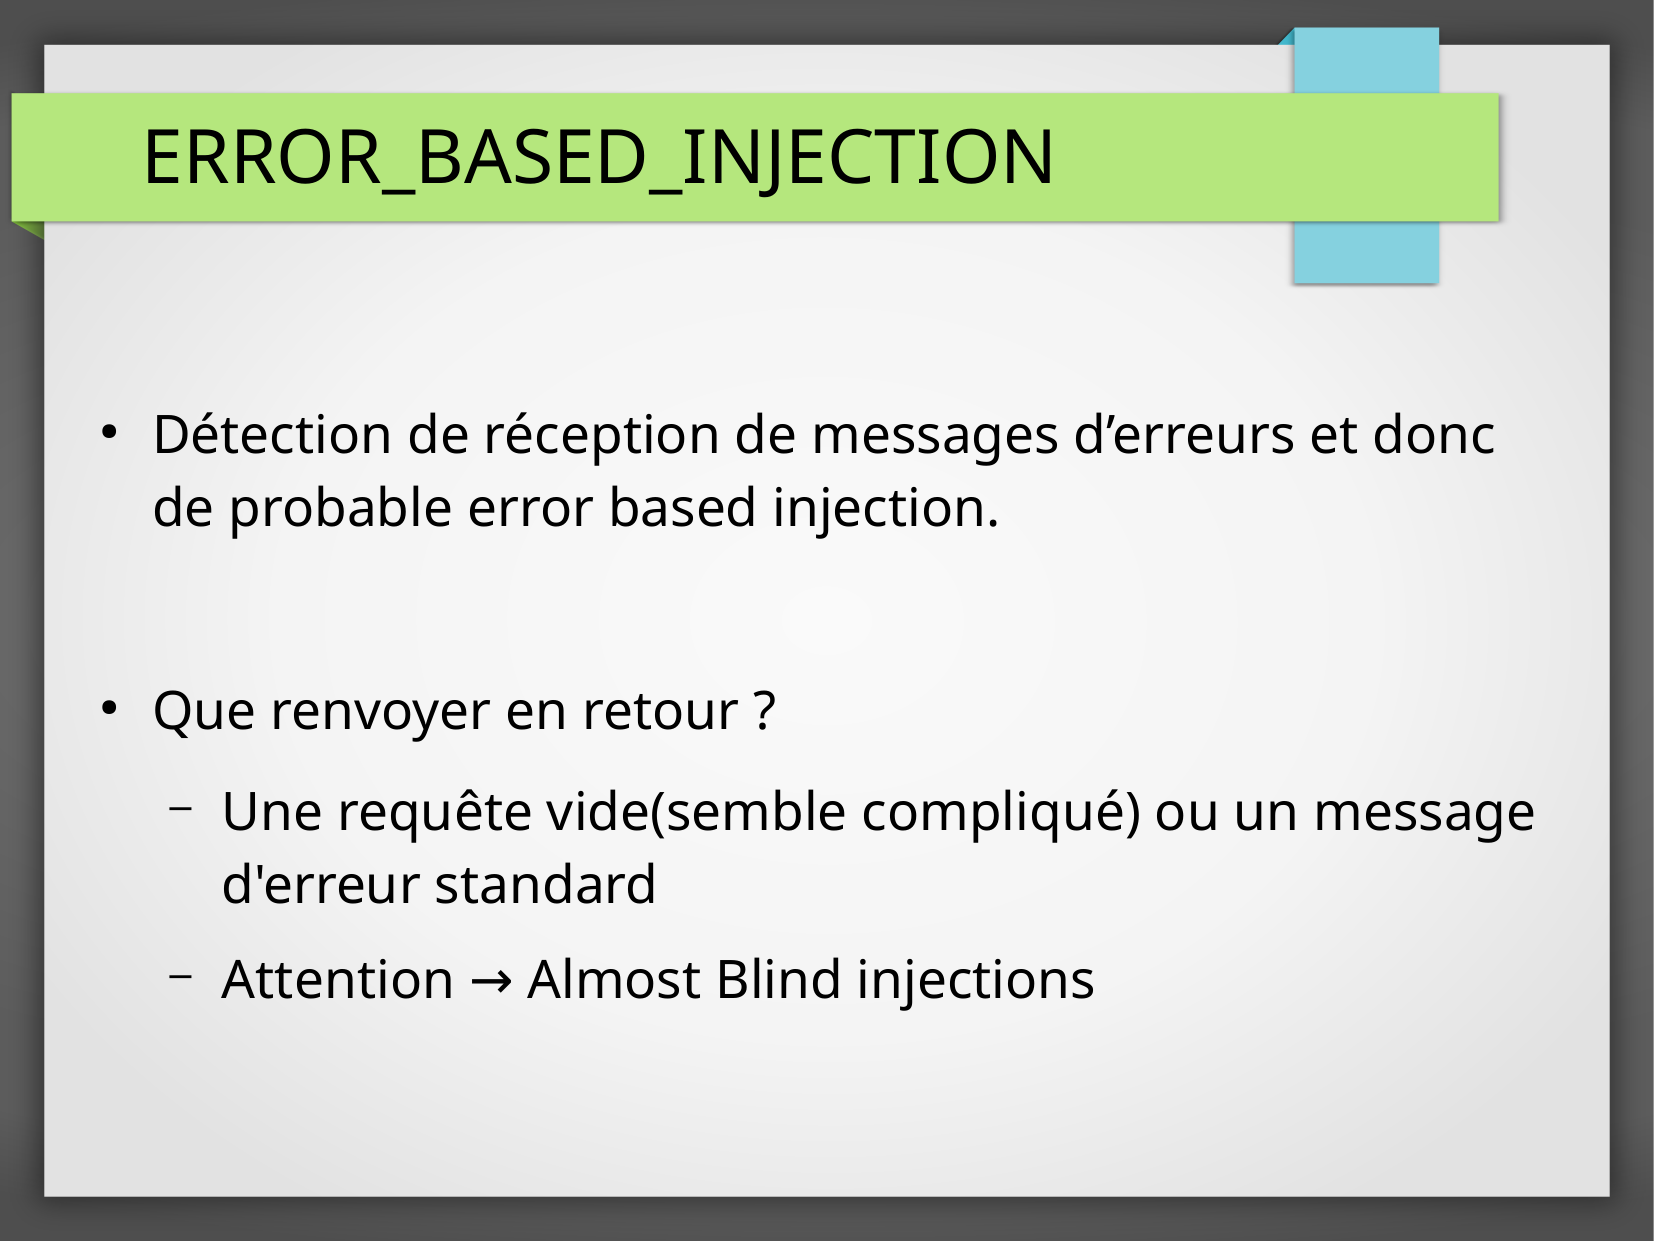

# ERROR_BASED_INJECTION
Détection de réception de messages d’erreurs et donc de probable error based injection.
Que renvoyer en retour ?
Une requête vide(semble compliqué) ou un message d'erreur standard
Attention → Almost Blind injections